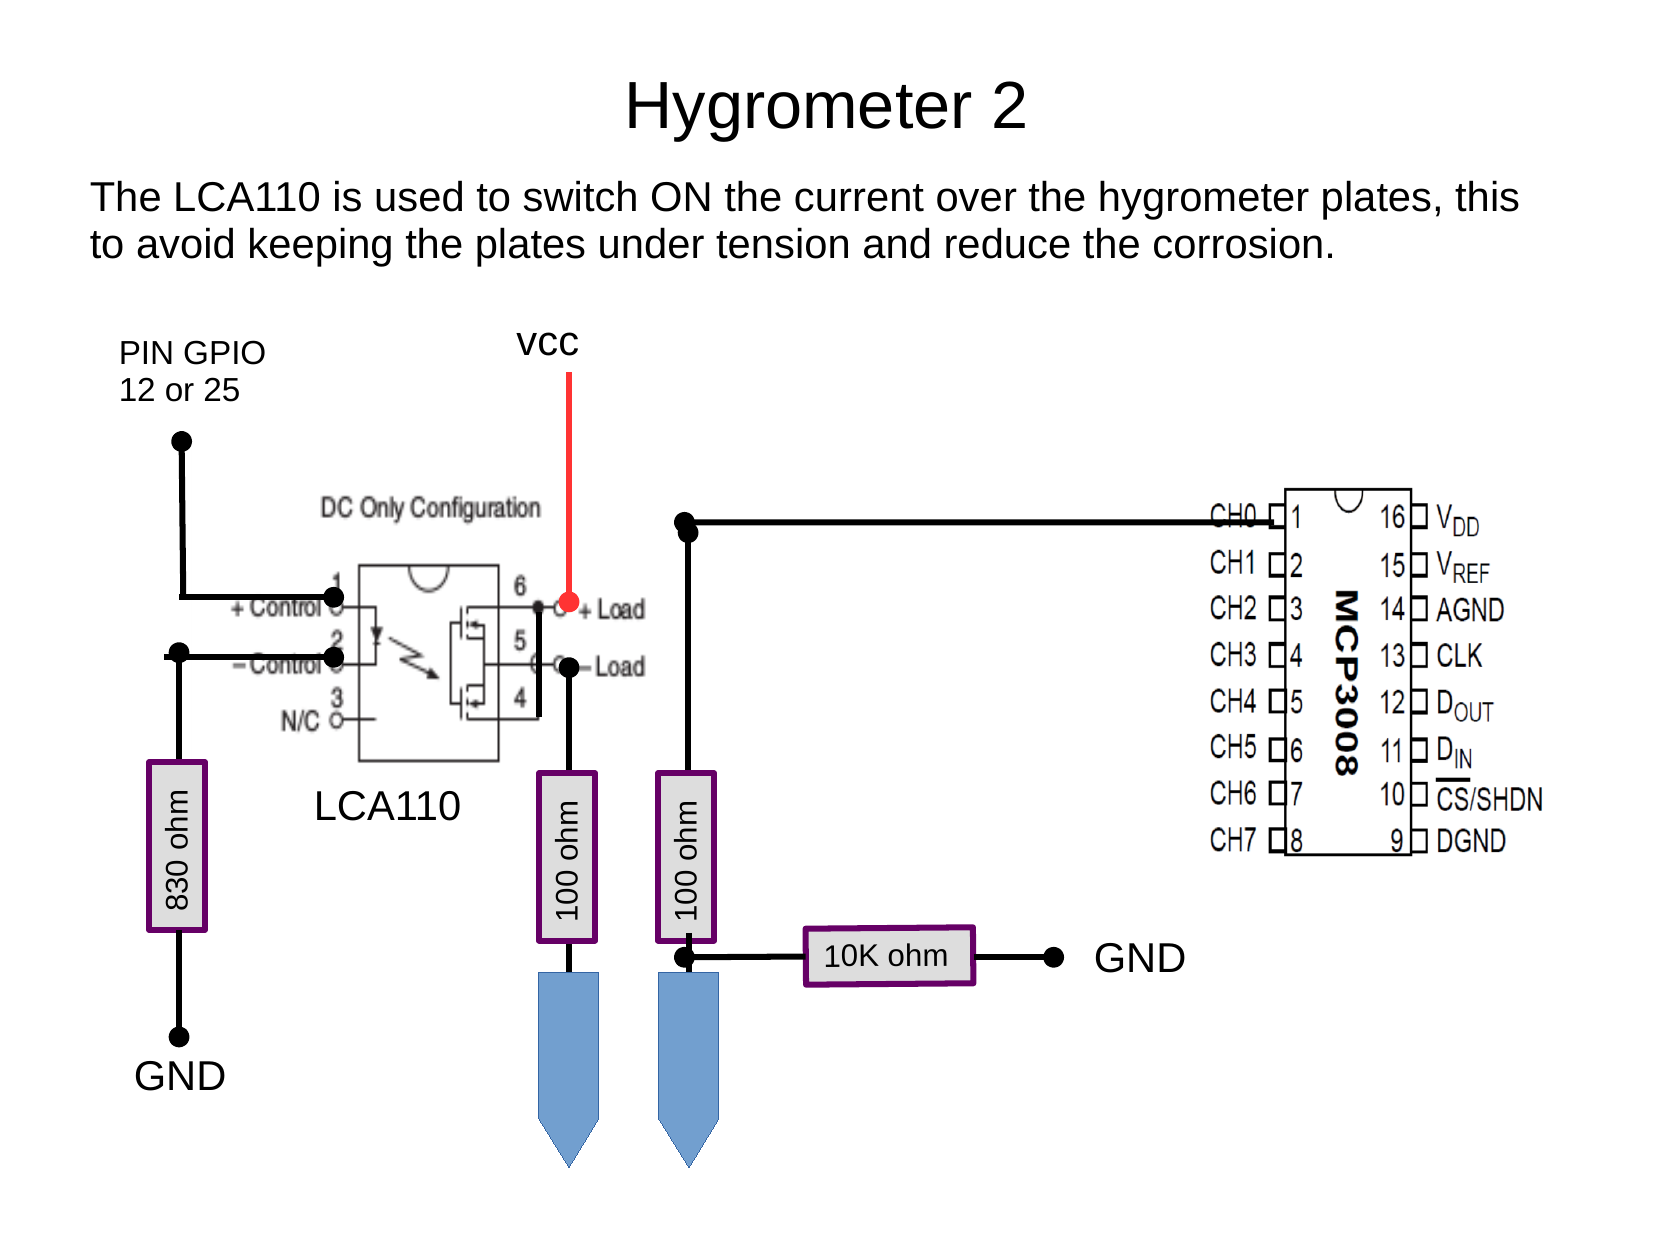

# Hygrometer 2
The LCA110 is used to switch ON the current over the hygrometer plates, this to avoid keeping the plates under tension and reduce the corrosion.
vcc
PIN GPIO 12 or 25
LCA110
830 ohm
100 ohm
100 ohm
GND
10K ohm
GND